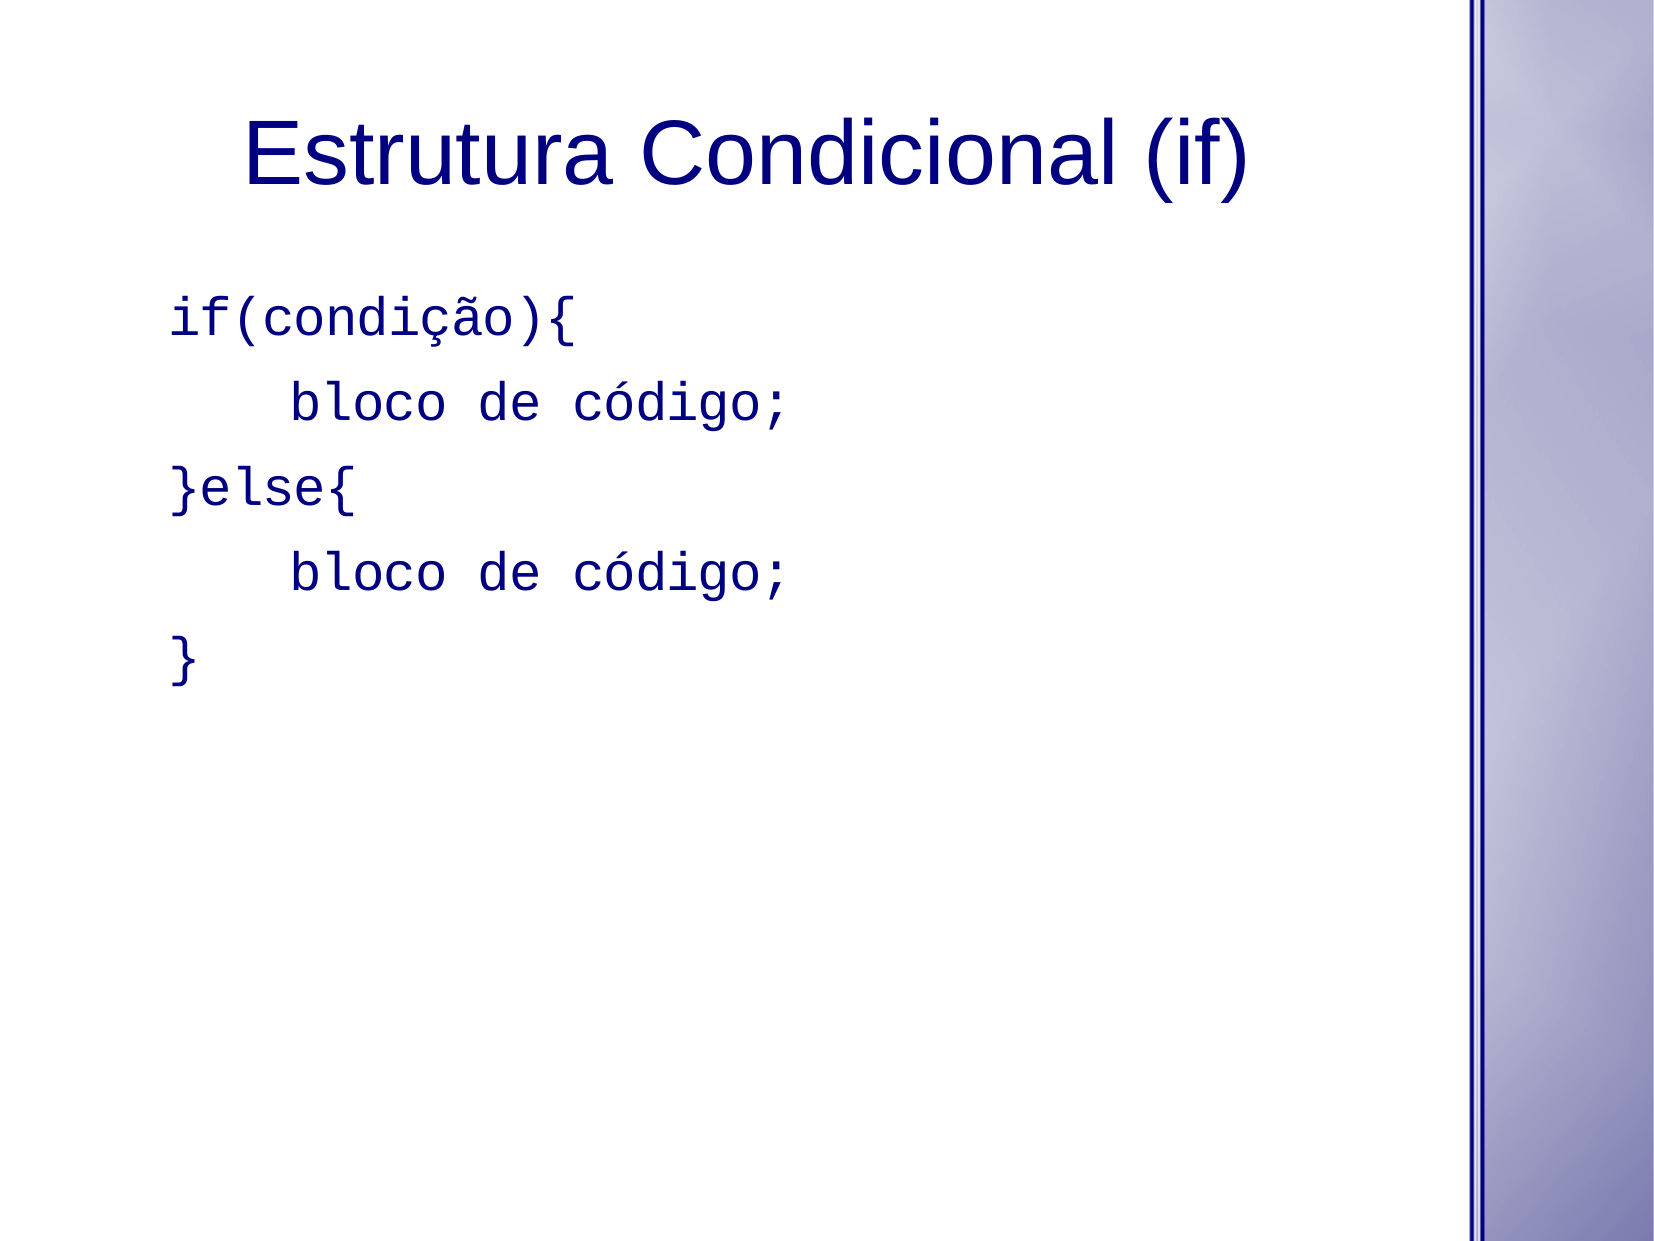

# Estrutura Condicional (if)
if(condição){
	bloco de código;
}else{
	bloco de código;
}